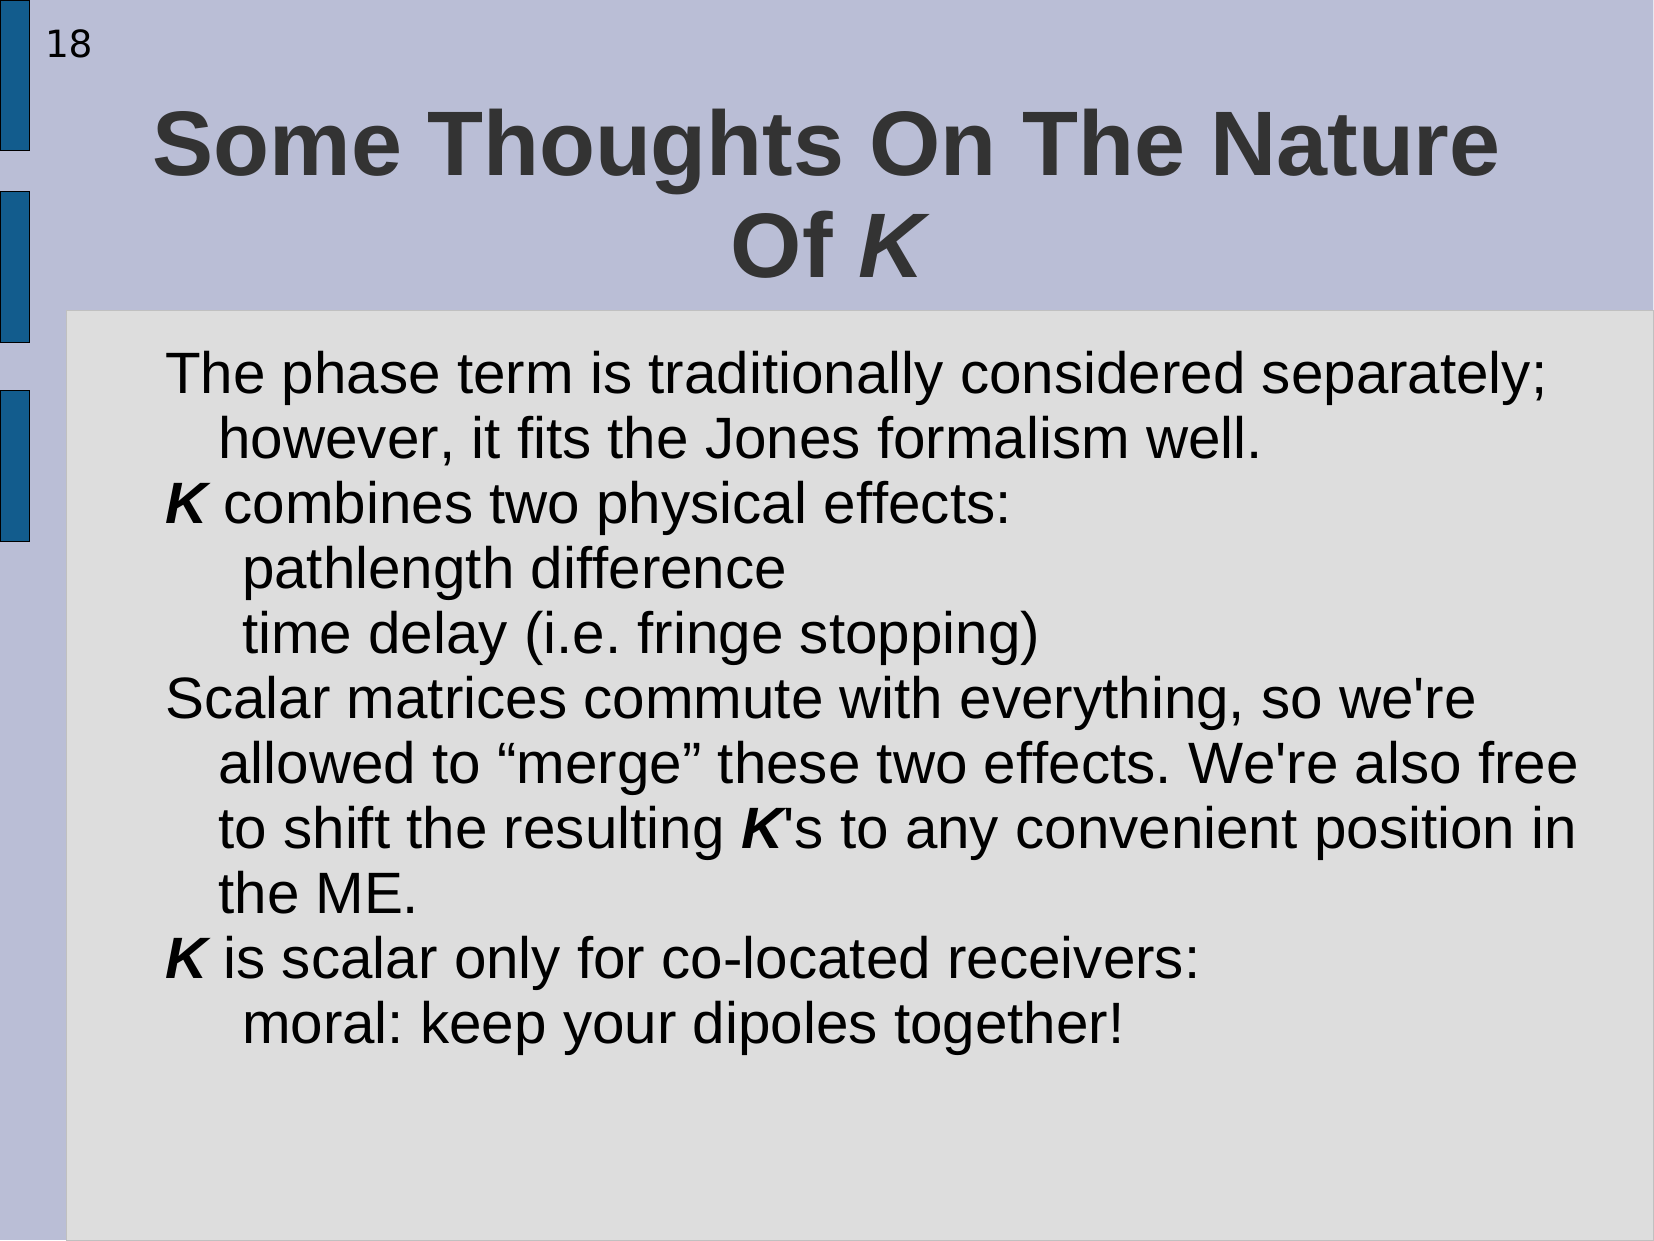

# Some Thoughts On The Nature Of K
The phase term is traditionally considered separately; however, it fits the Jones formalism well.
K combines two physical effects:
pathlength difference
time delay (i.e. fringe stopping)
Scalar matrices commute with everything, so we're allowed to “merge” these two effects. We're also free to shift the resulting K's to any convenient position in the ME.
K is scalar only for co-located receivers:
moral: keep your dipoles together!